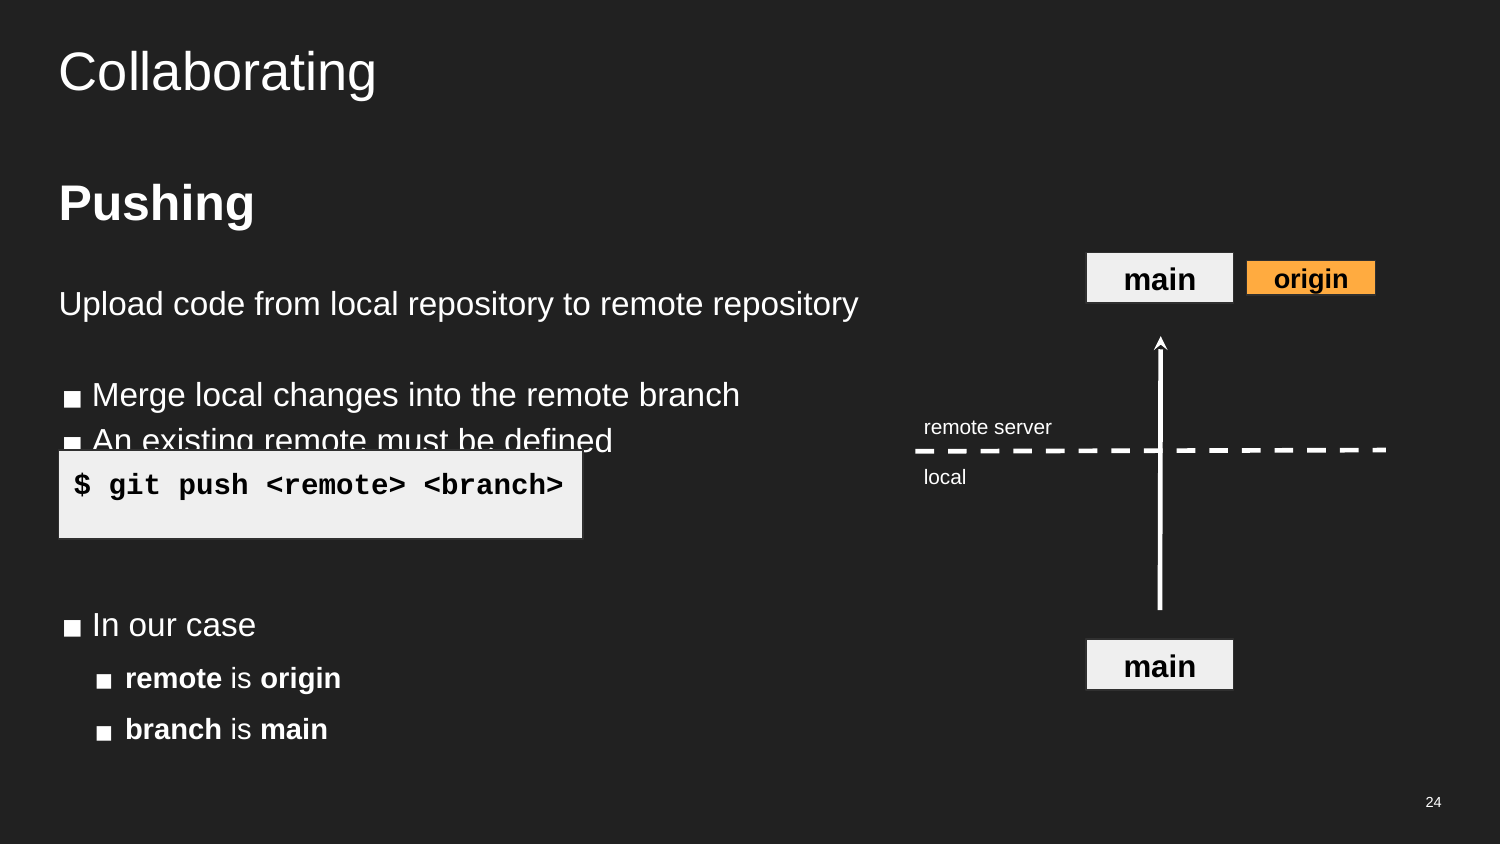

Collaborating
# Pushing
Upload code from local repository to remote repository
Merge local changes into the remote branch
An existing remote must be defined
In our case
remote is origin
branch is main
main
origin
remote server
local
$ git push <remote> <branch>
main